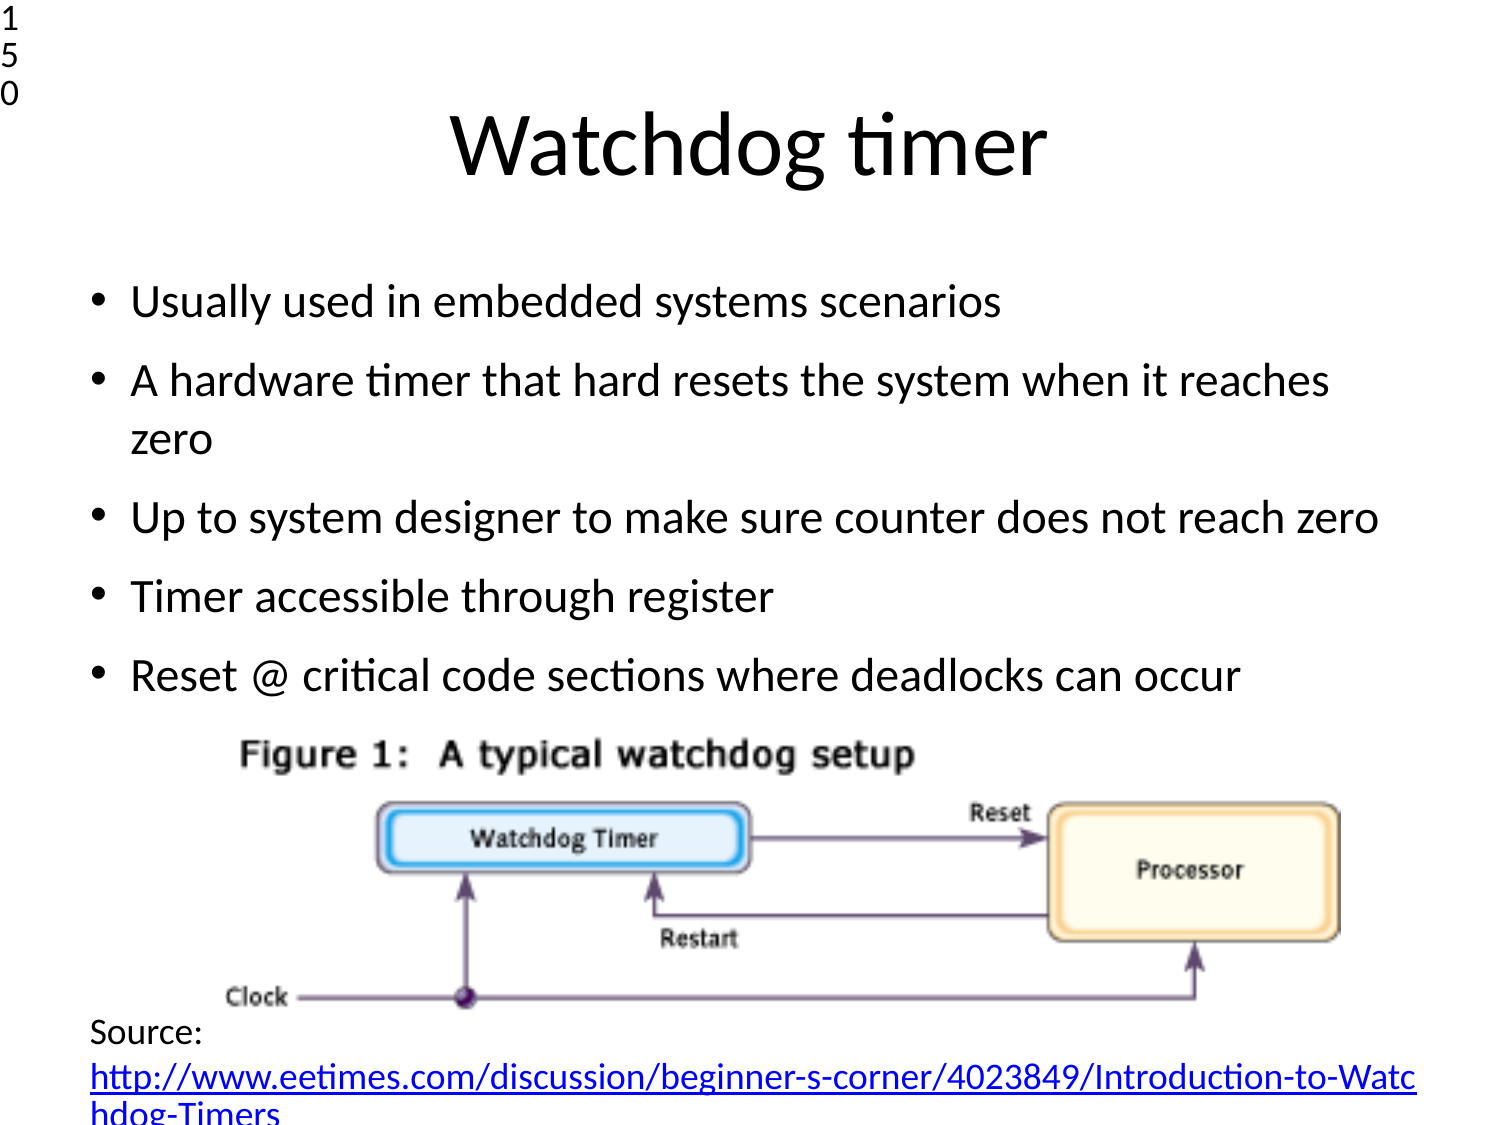

# Watchdog timer
Usually used in embedded systems scenarios
A hardware timer that hard resets the system when it reaches zero
Up to system designer to make sure counter does not reach zero
Timer accessible through register
Reset @ critical code sections where deadlocks can occur
Source: http://www.eetimes.com/discussion/beginner-s-corner/4023849/Introduction-to-Watchdog-Timers